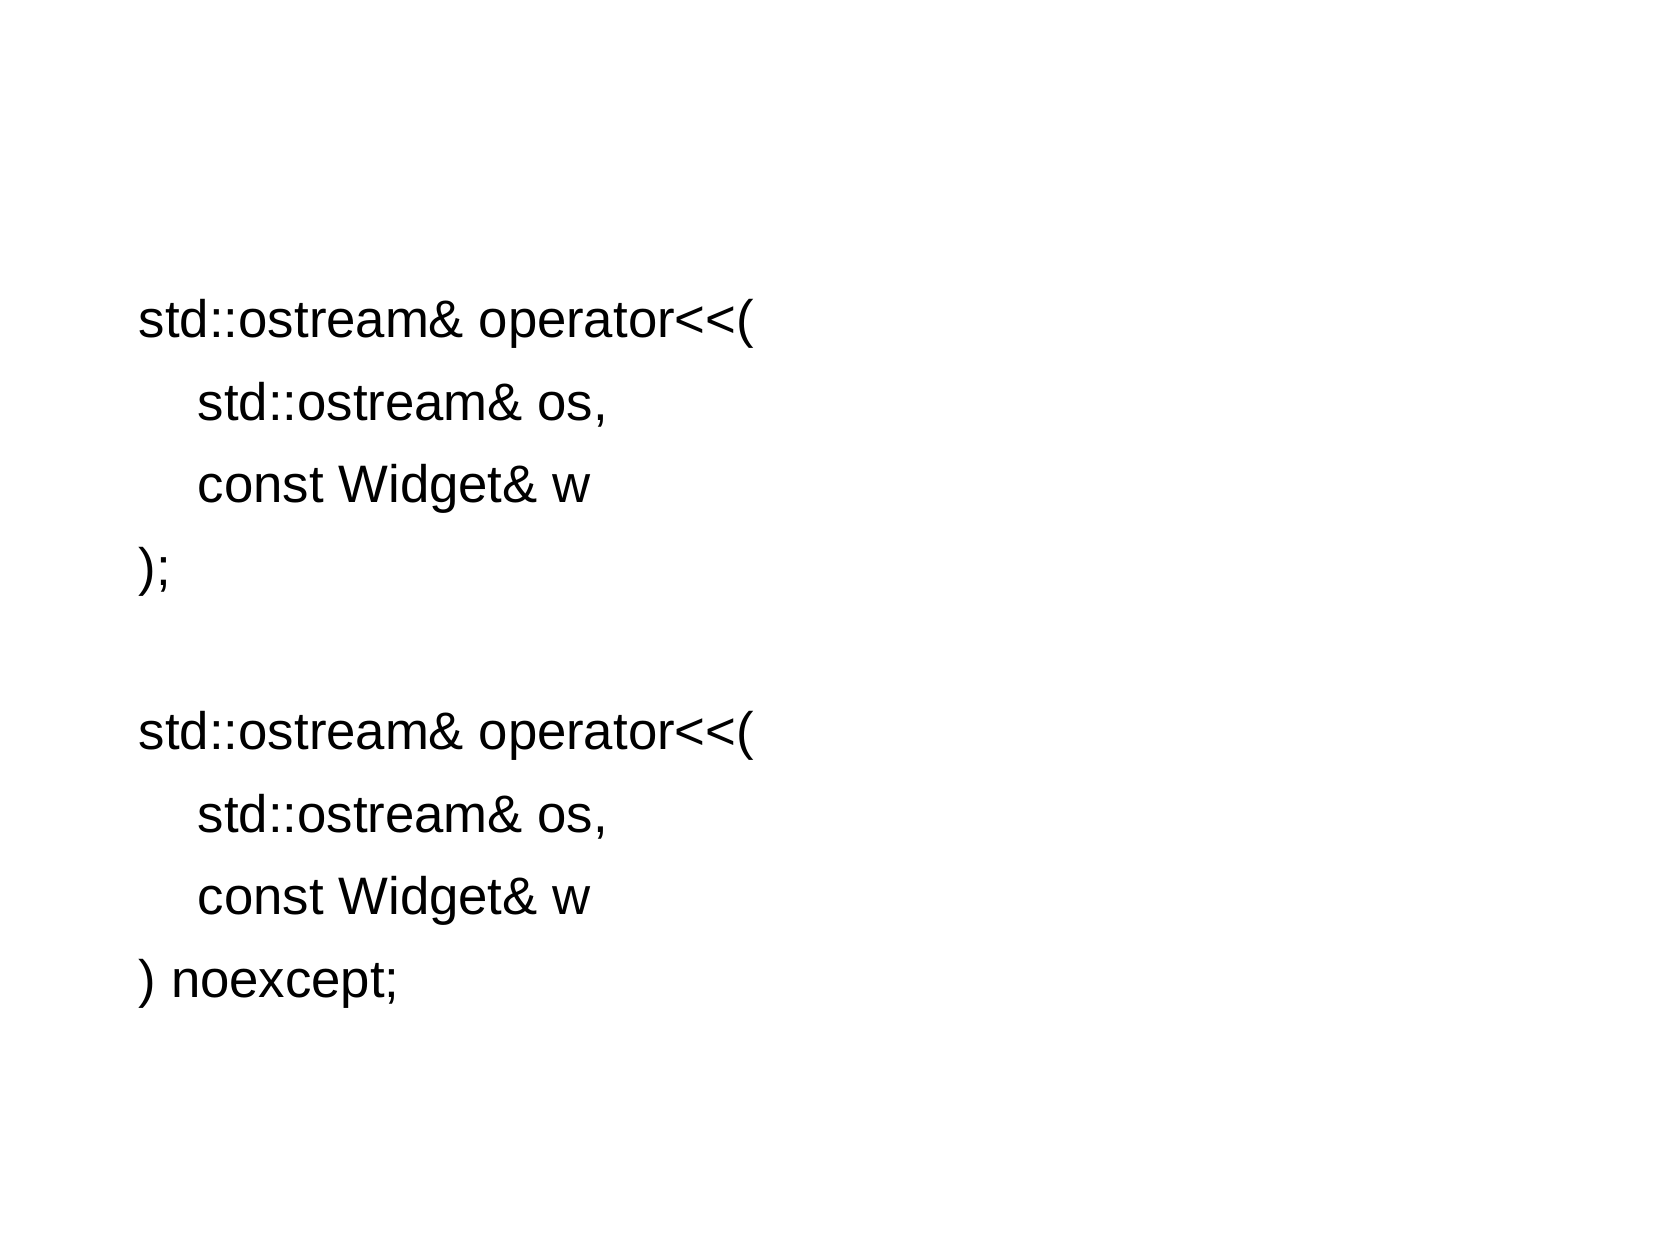

#
std::ostream& operator<<(
 std::ostream& os,
 const Widget& w
);
std::ostream& operator<<(
 std::ostream& os,
 const Widget& w
) noexcept;